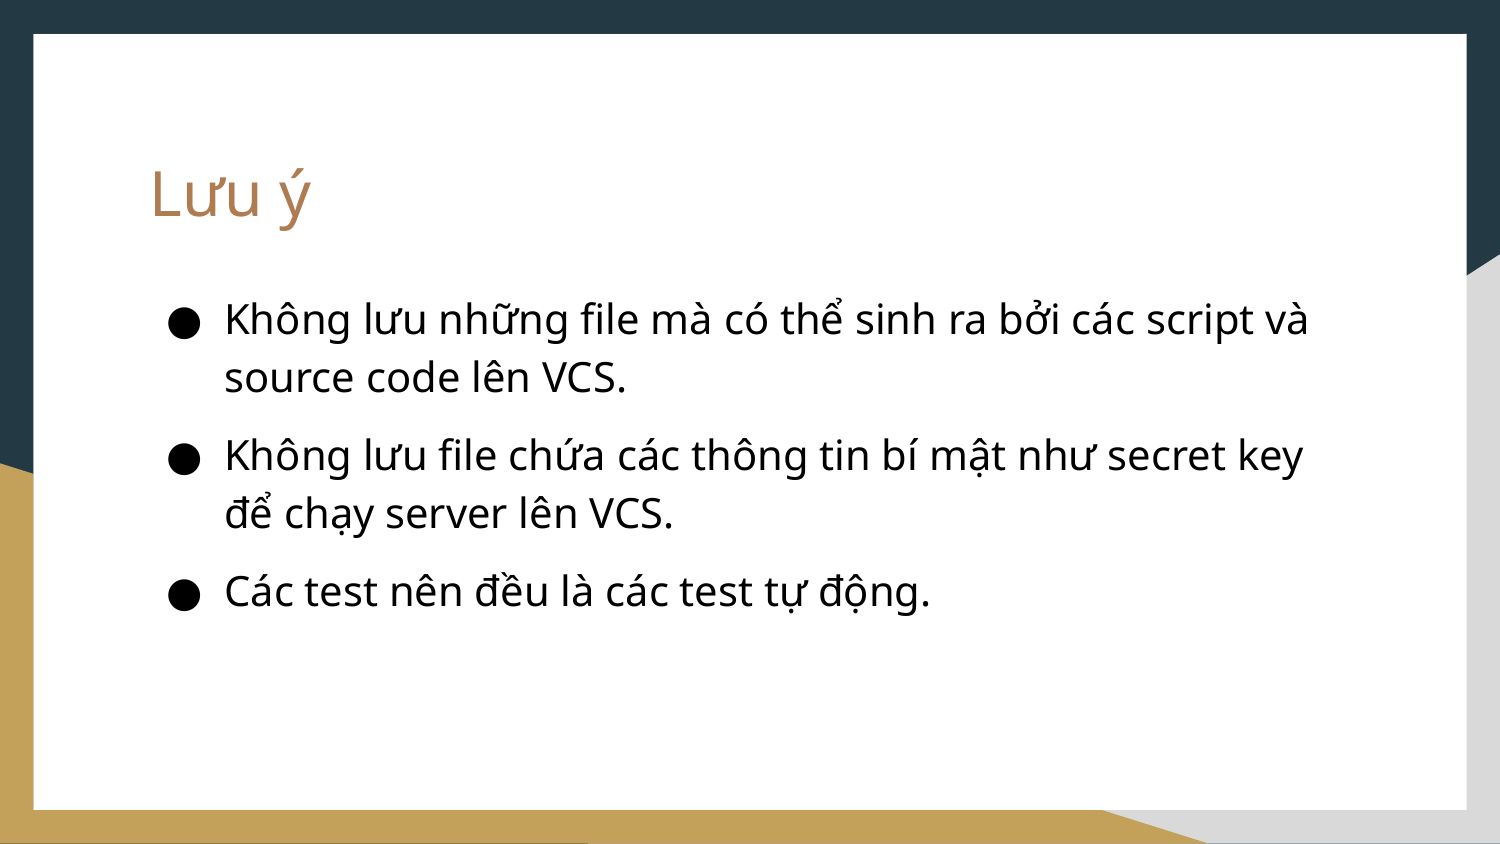

# Lưu ý
Không lưu những file mà có thể sinh ra bởi các script và source code lên VCS.
Không lưu file chứa các thông tin bí mật như secret key để chạy server lên VCS.
Các test nên đều là các test tự động.